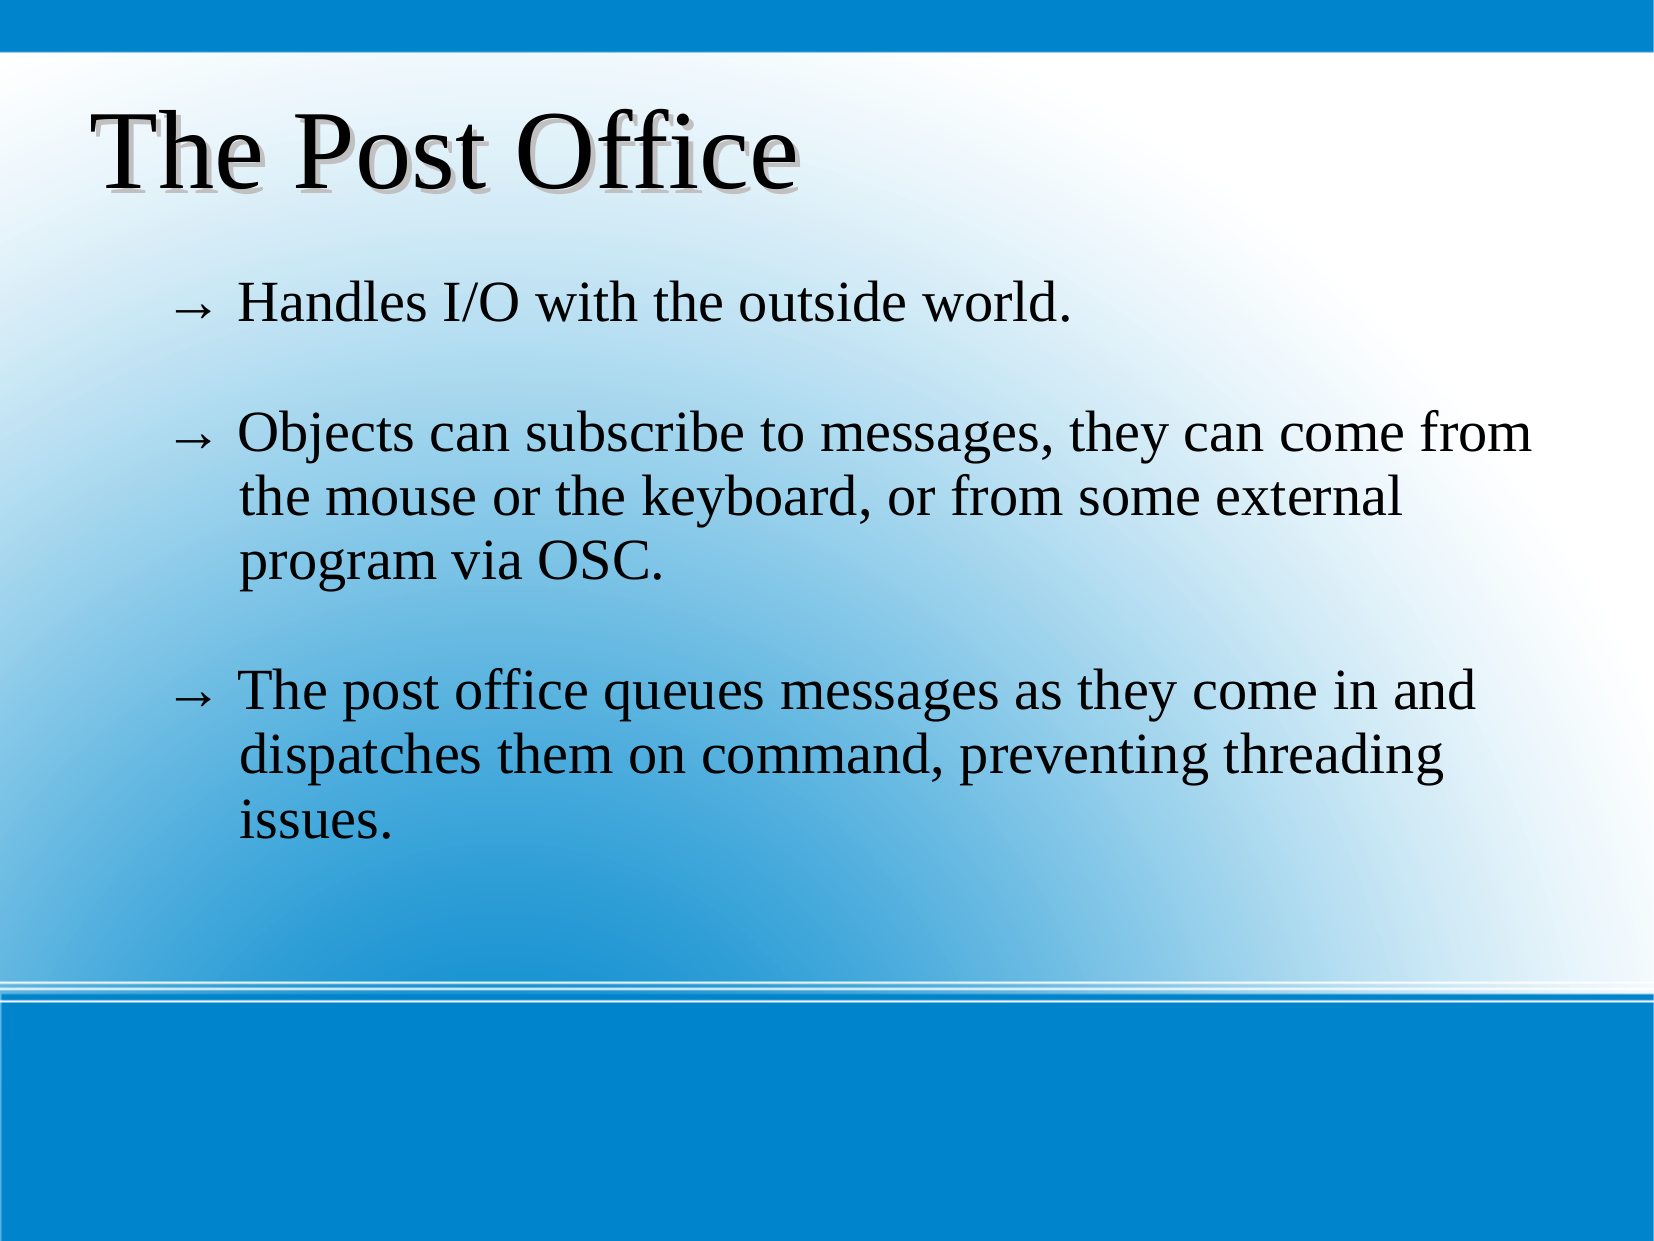

The Post Office
→ Handles I/O with the outside world.
→ Objects can subscribe to messages, they can come from 	the mouse or the keyboard, or from some external 			program via OSC.
→ The post office queues messages as they come in and 		dispatches them on command, preventing threading 		issues.